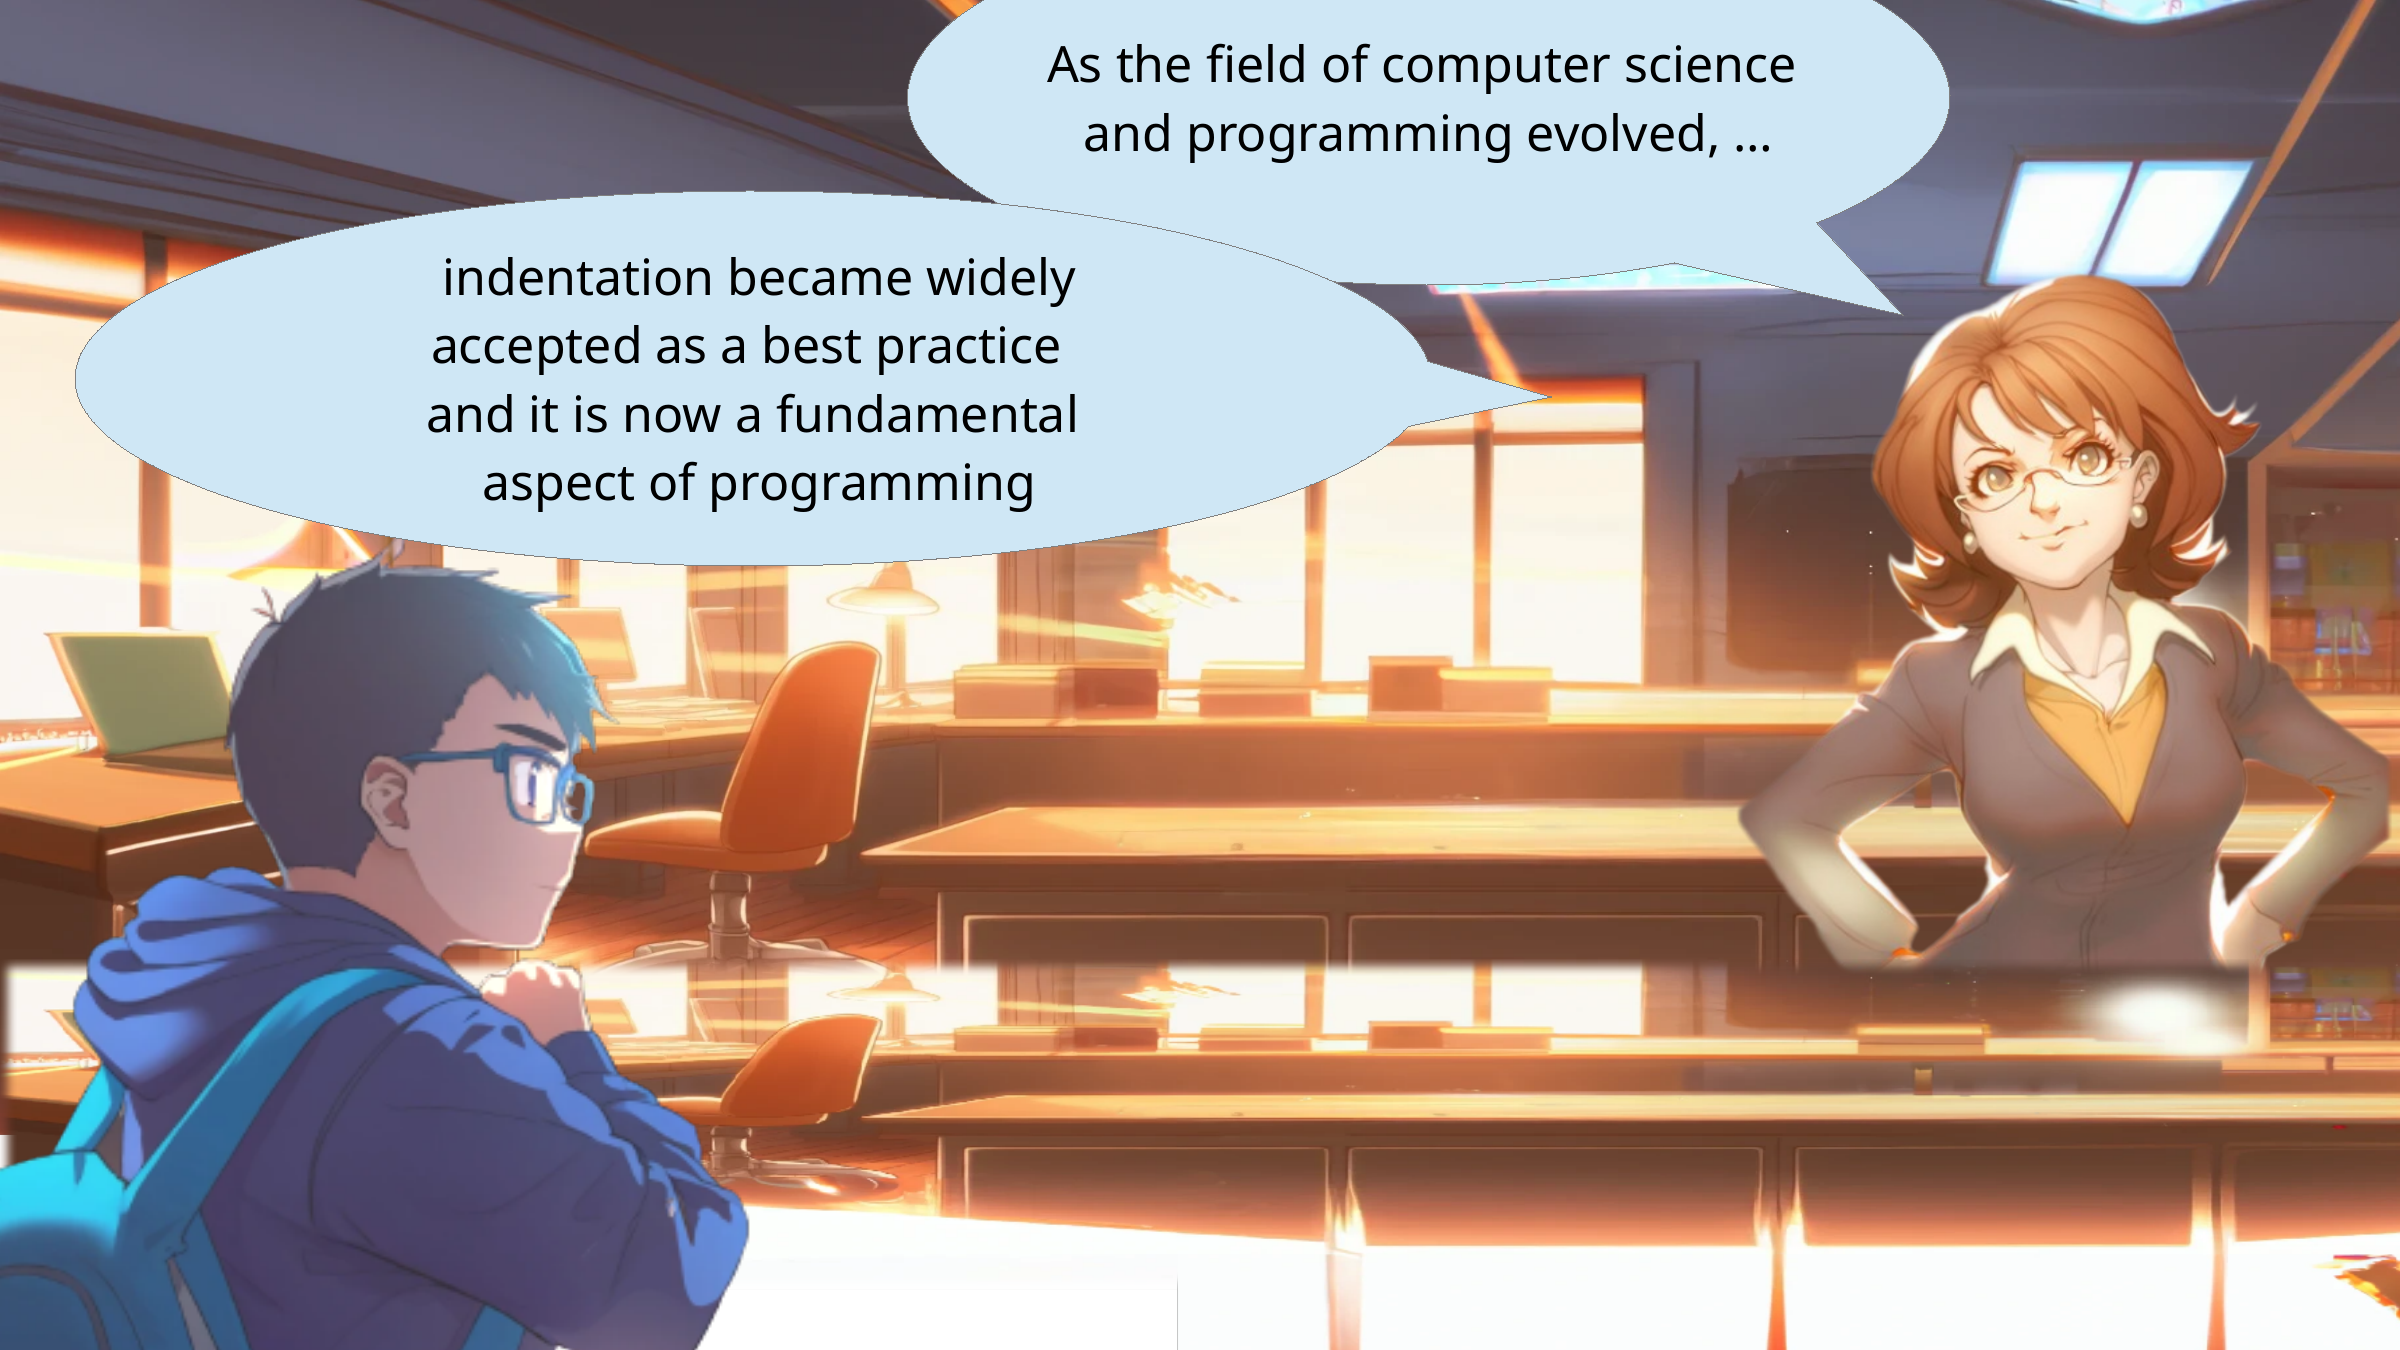

As the field of computer science
and programming evolved, …
 indentation became widely
accepted as a best practice
and it is now a fundamental
 aspect of programming